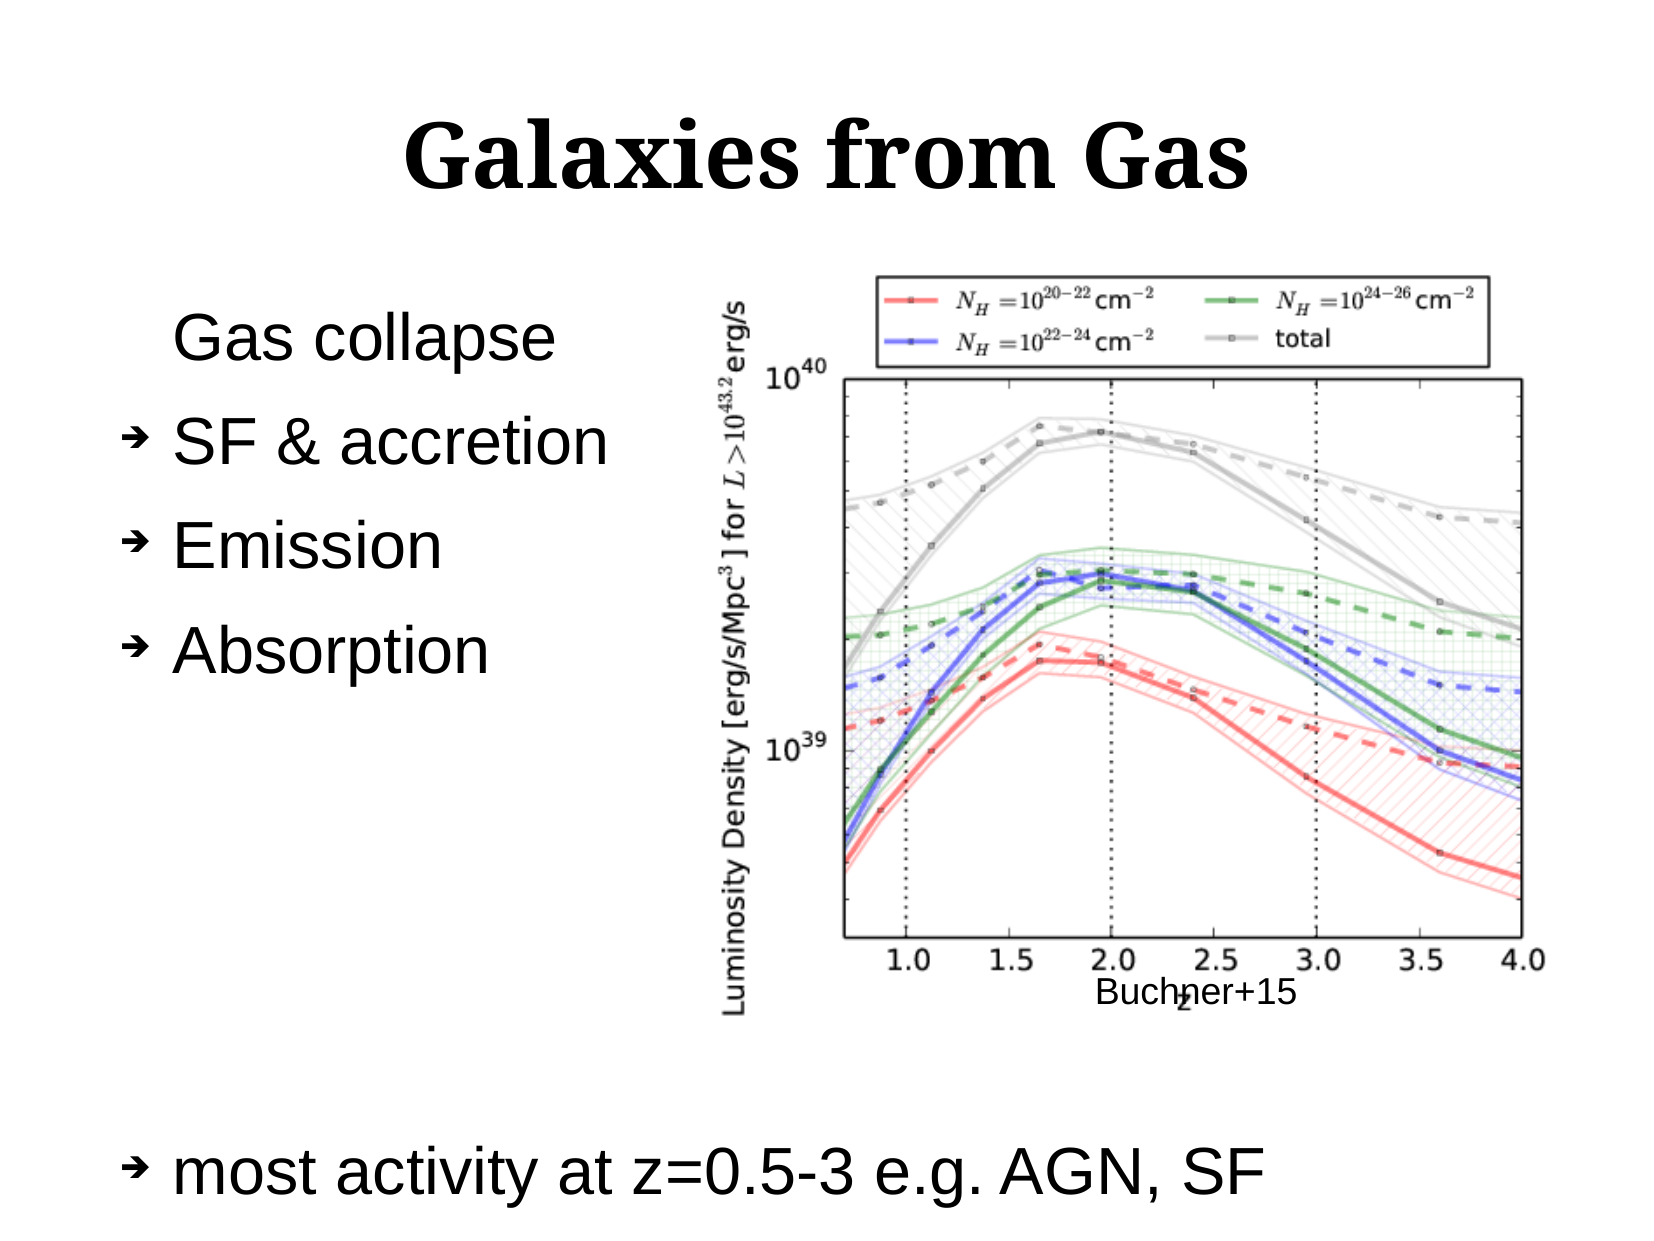

# Galaxies from Gas
Gas collapse
SF & accretion
Emission
Absorption
most activity at z=0.5-3 e.g. AGN, SF
Buchner+15